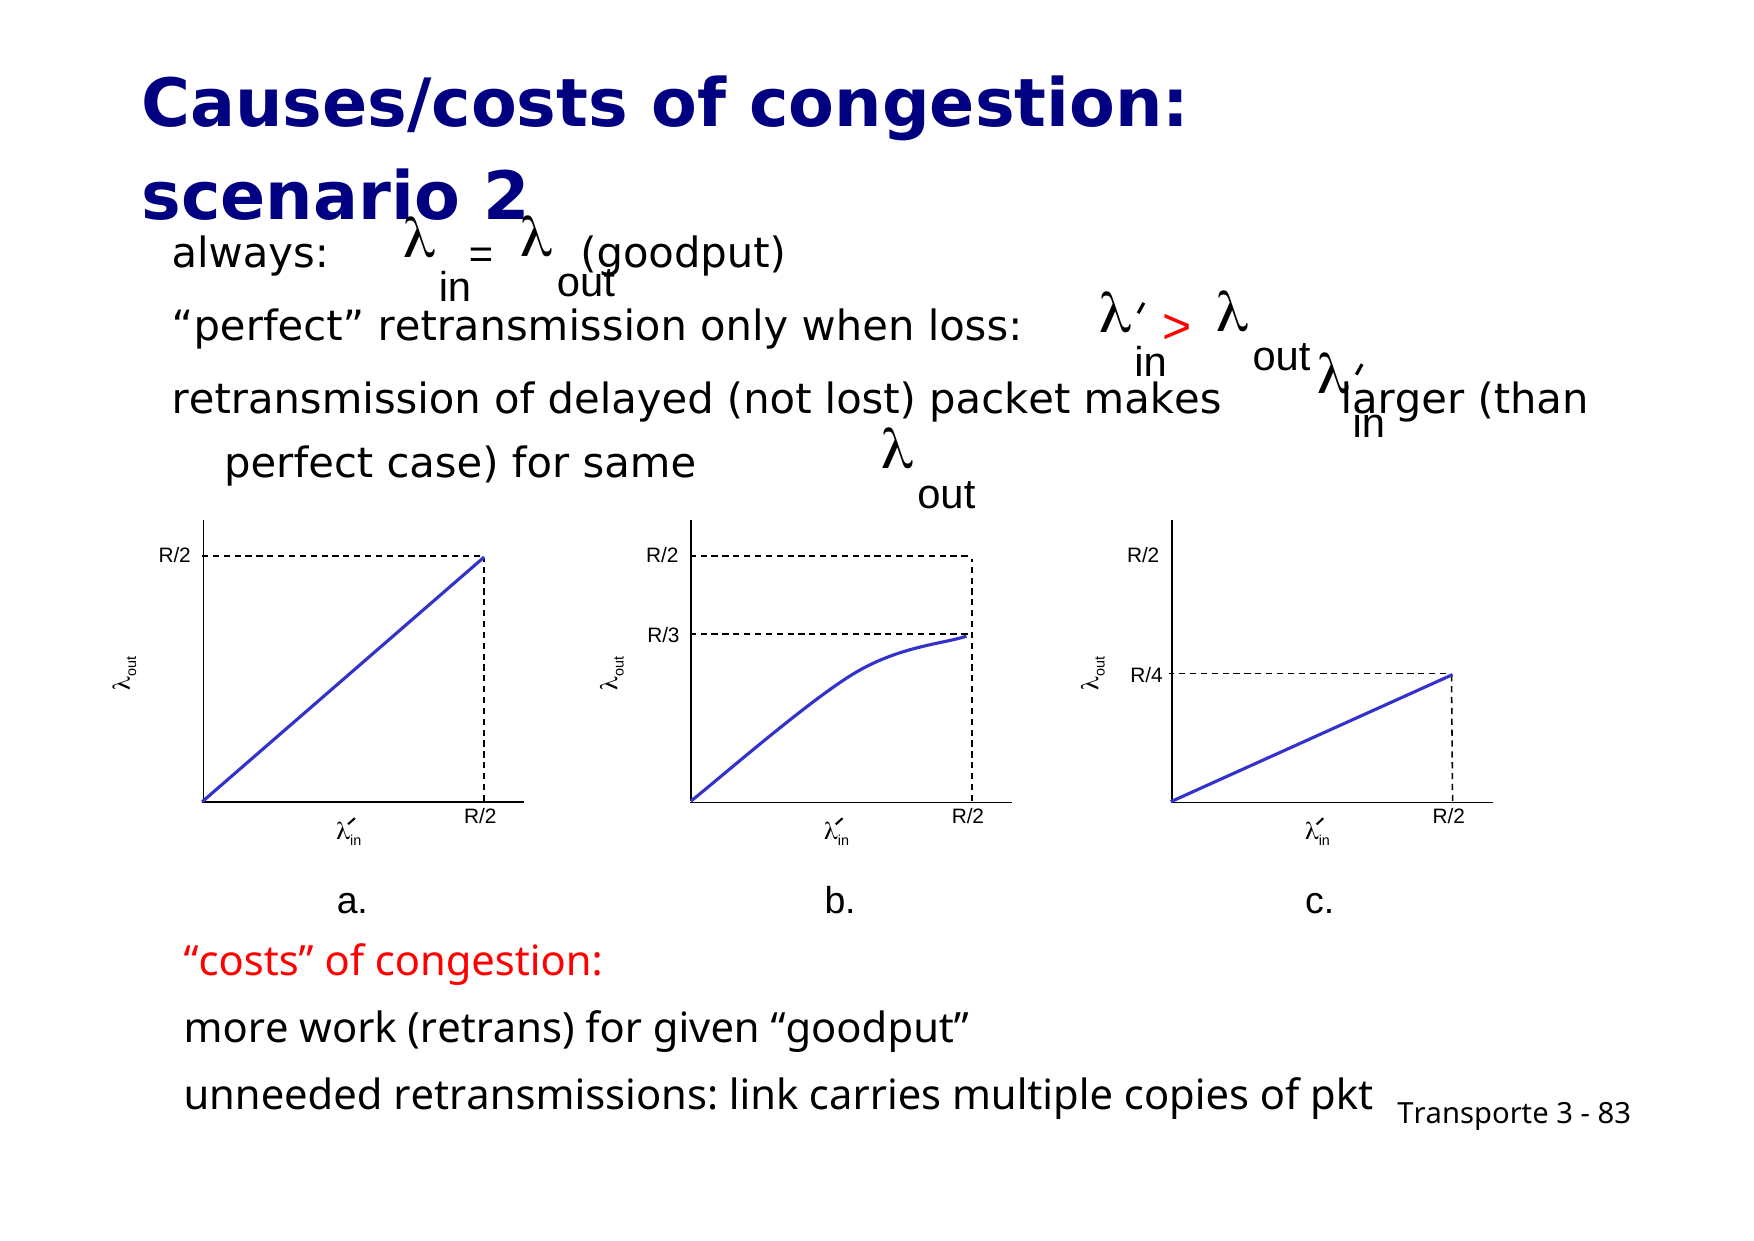

# Causes/costs of congestion: scenario 2

out

in
=
always: (goodput)
“perfect” retransmission only when loss:
retransmission of delayed (not lost) packet makes larger (than perfect case) for same

out

in
>

in

out
R/2
out
R/2
in
a.
R/2
R/2
R/3
out
out
R/4
R/2
R/2
in
in
b.
c.
“costs” of congestion:
more work (retrans) for given “goodput”
unneeded retransmissions: link carries multiple copies of pkt